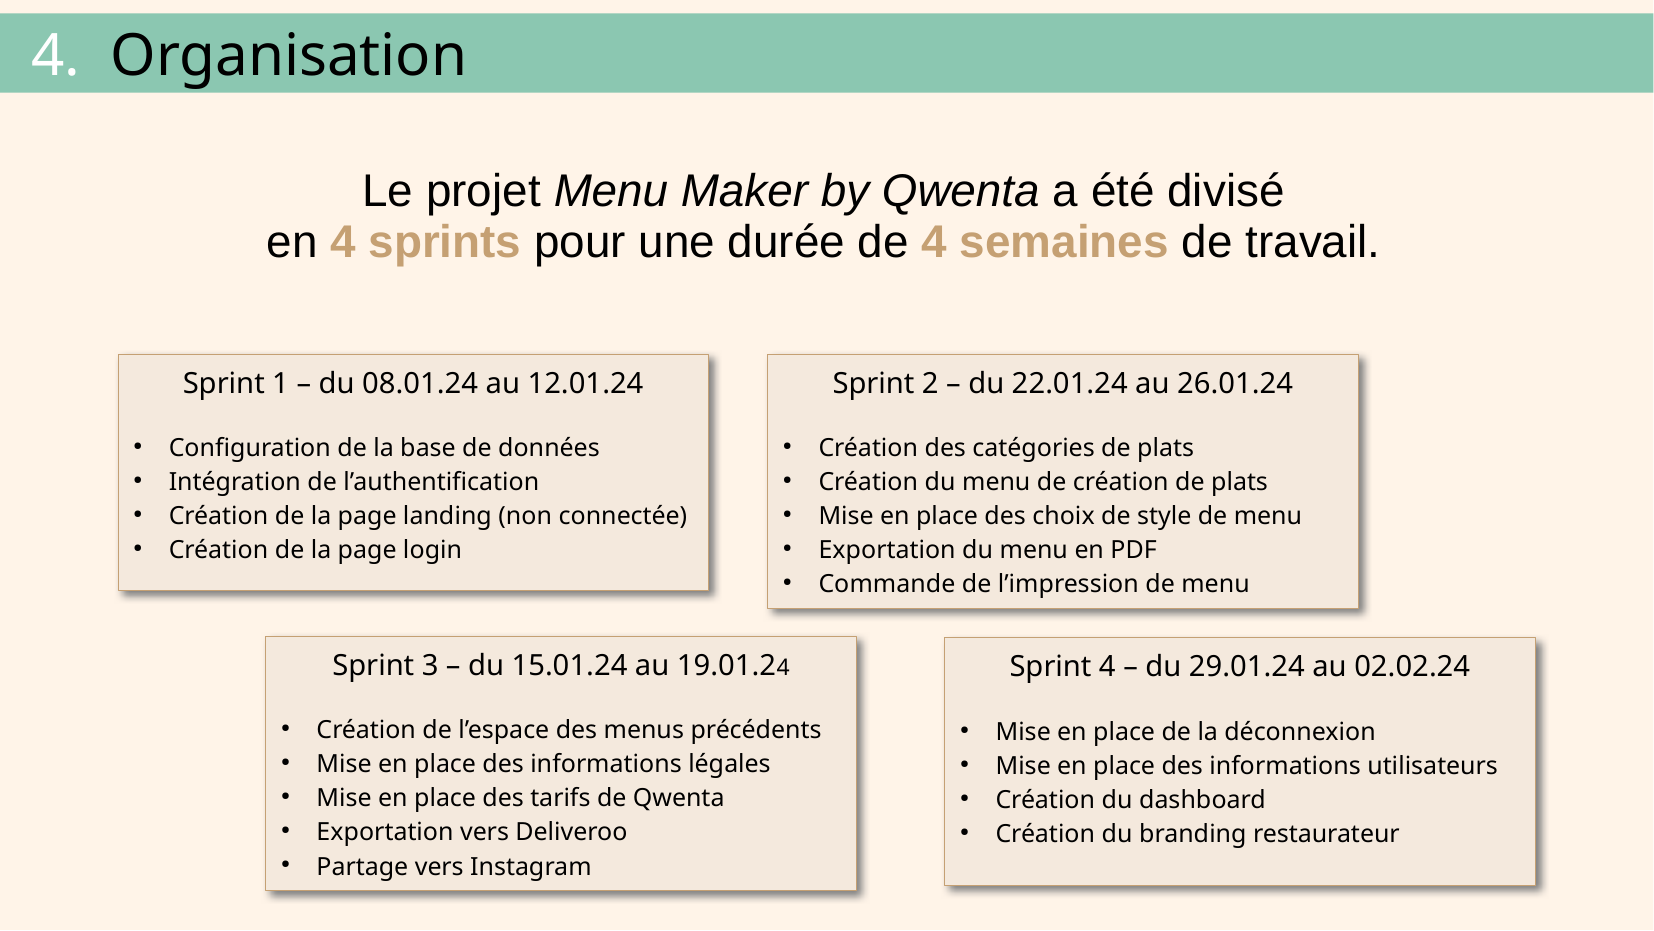

# 4. Organisation
Le projet Menu Maker by Qwenta a été divisé
en 4 sprints pour une durée de 4 semaines de travail.
Sprint 1 – du 08.01.24 au 12.01.24
Configuration de la base de données
Intégration de l’authentification
Création de la page landing (non connectée)
Création de la page login
Sprint 2 – du 22.01.24 au 26.01.24
Création des catégories de plats
Création du menu de création de plats
Mise en place des choix de style de menu
Exportation du menu en PDF
Commande de l’impression de menu
Sprint 3 – du 15.01.24 au 19.01.24
Création de l’espace des menus précédents
Mise en place des informations légales
Mise en place des tarifs de Qwenta
Exportation vers Deliveroo
Partage vers Instagram
Sprint 4 – du 29.01.24 au 02.02.24
Mise en place de la déconnexion
Mise en place des informations utilisateurs
Création du dashboard
Création du branding restaurateur